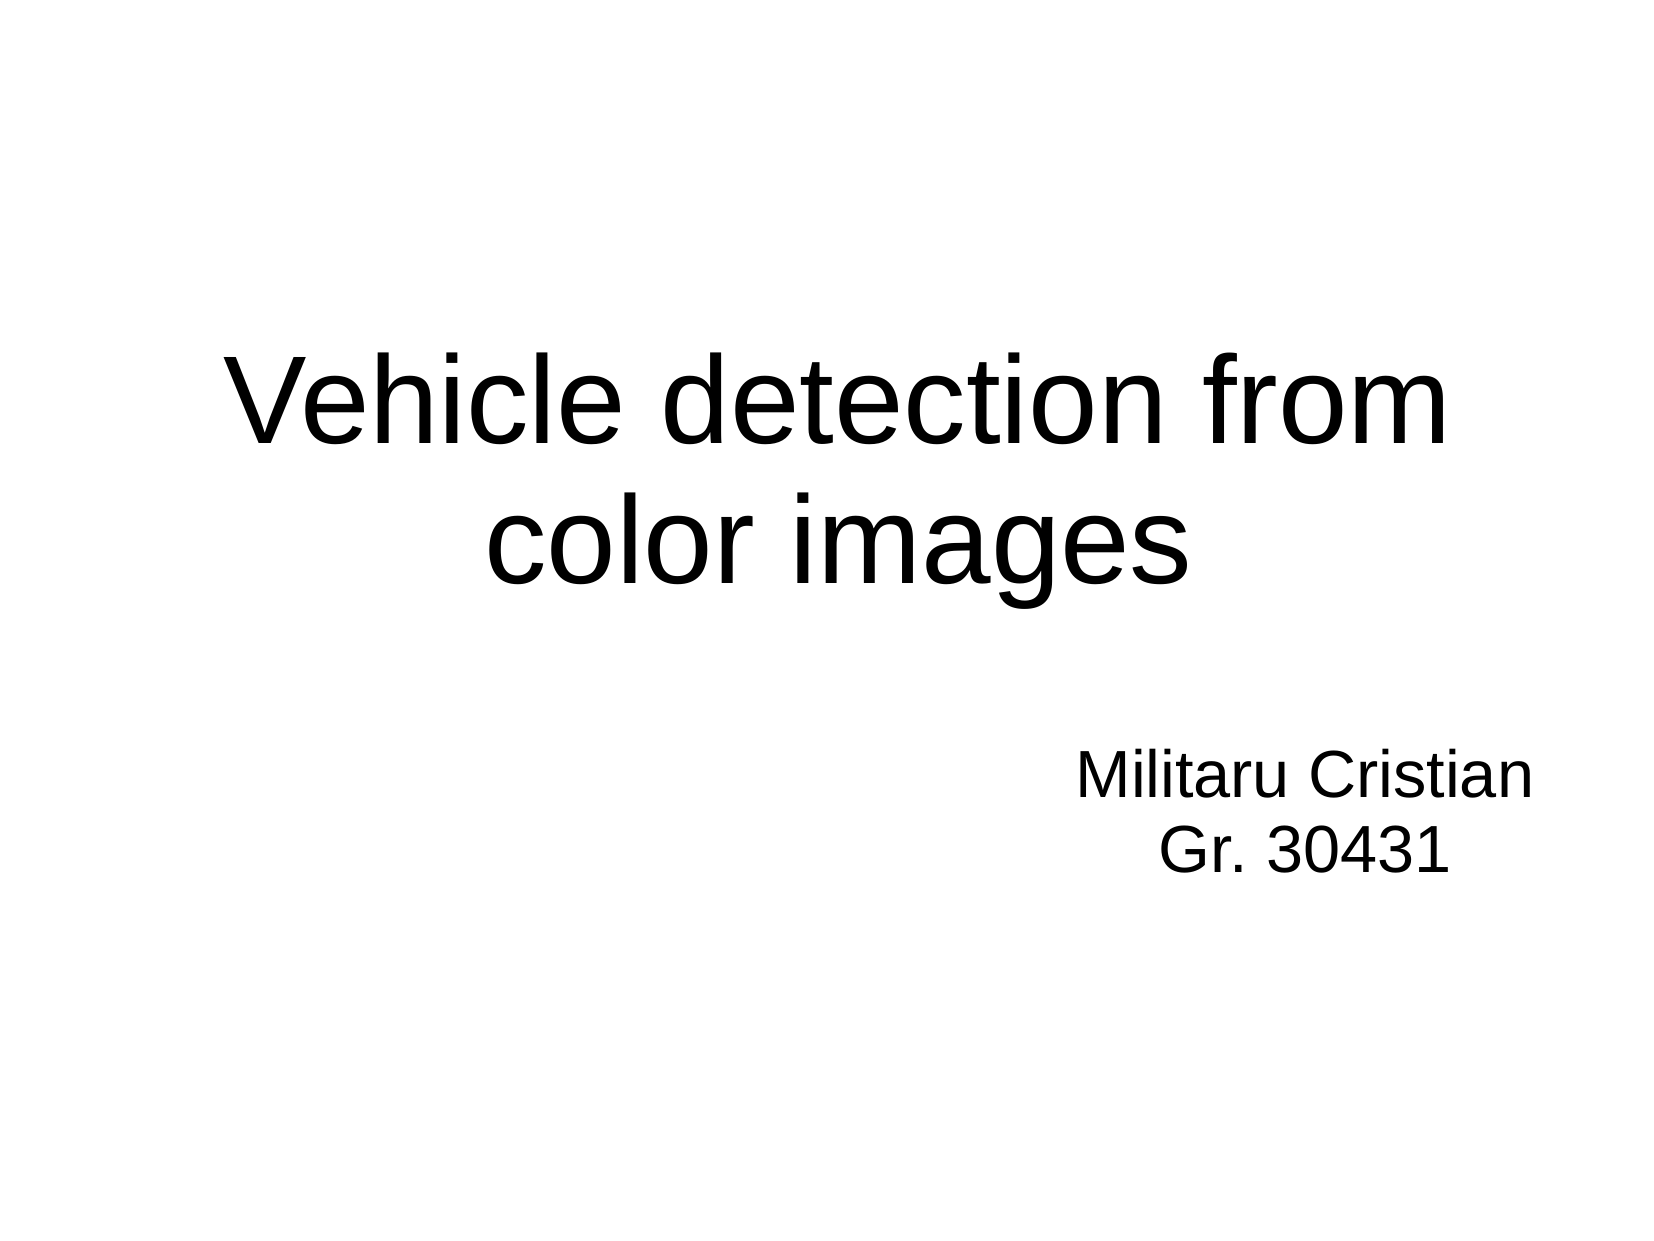

# Vehicle detection from color images
Militaru Cristian
Gr. 30431